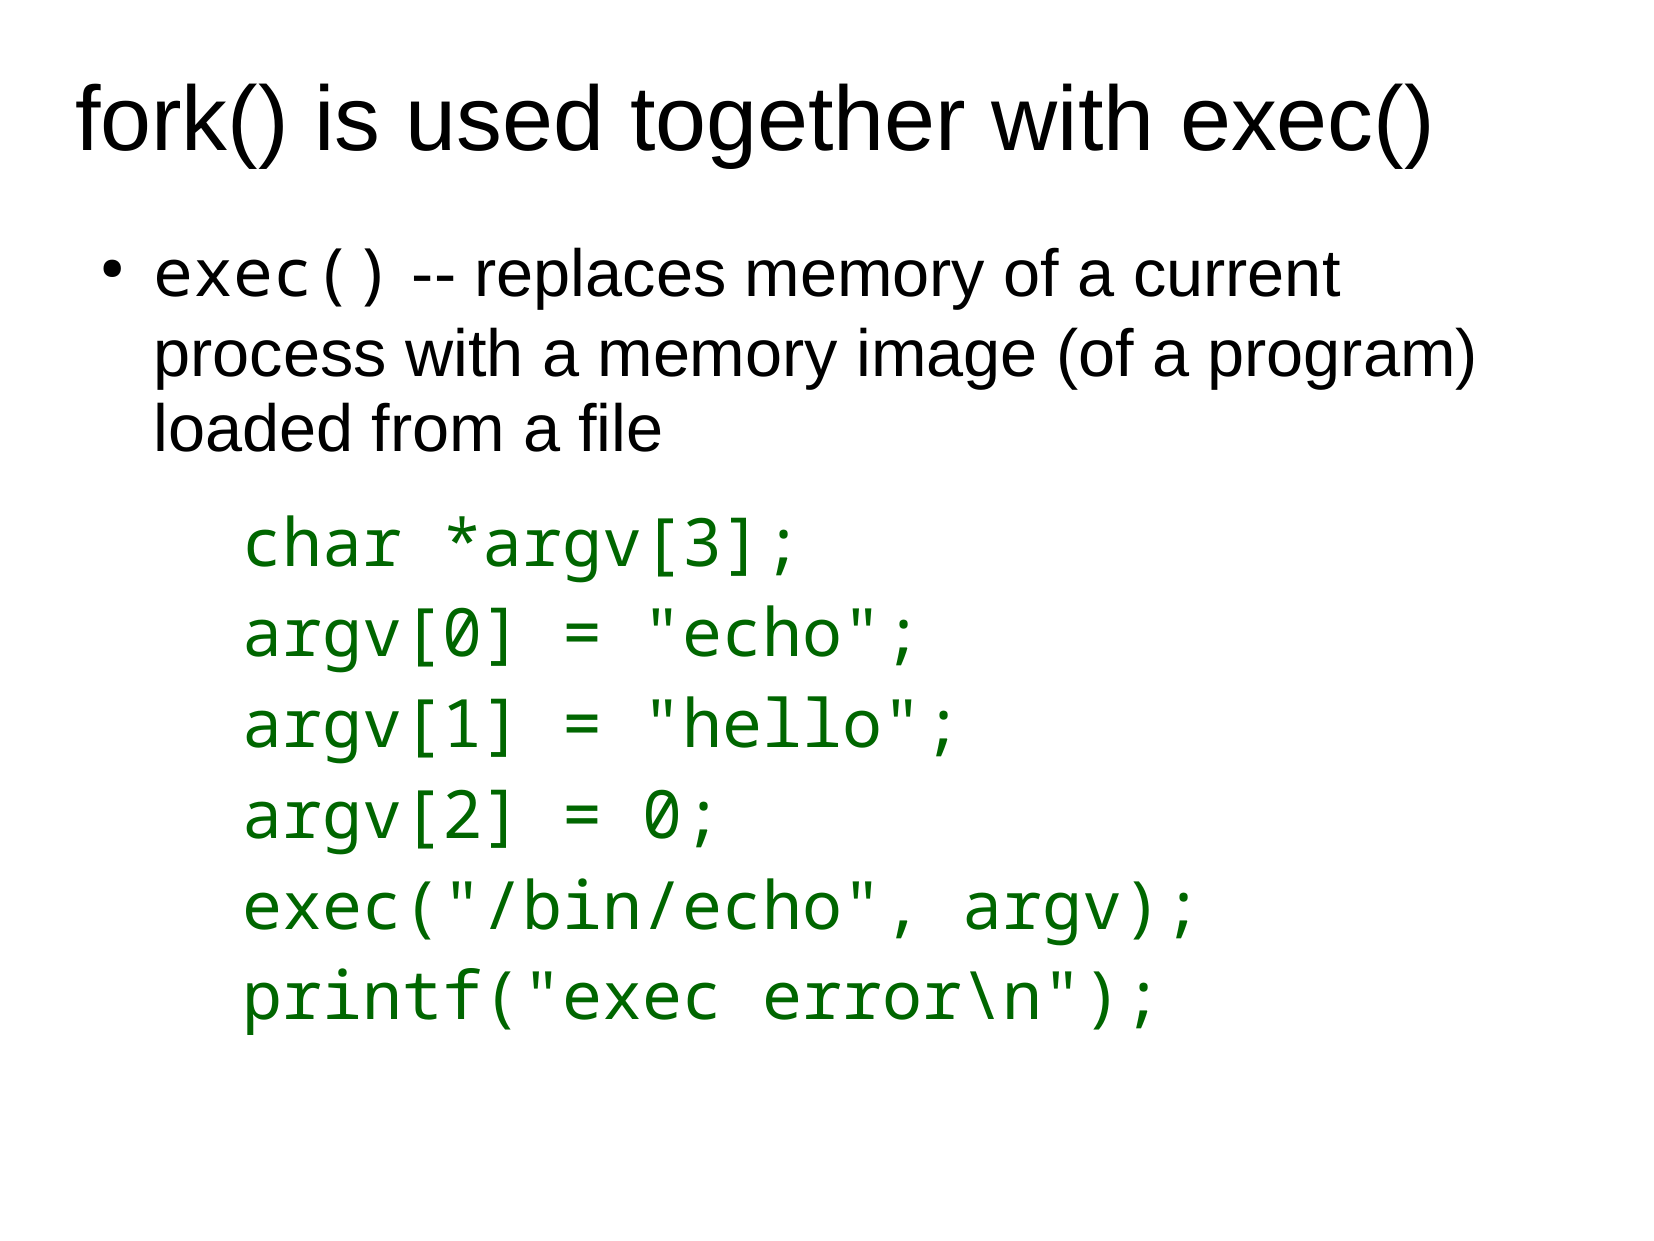

# fork() is used together with exec()
exec() -- replaces memory of a current process with a memory image (of a program) loaded from a file
 char *argv[3];
 argv[0] = "echo";
 argv[1] = "hello";
 argv[2] = 0;
 exec("/bin/echo", argv);
 printf("exec error\n");